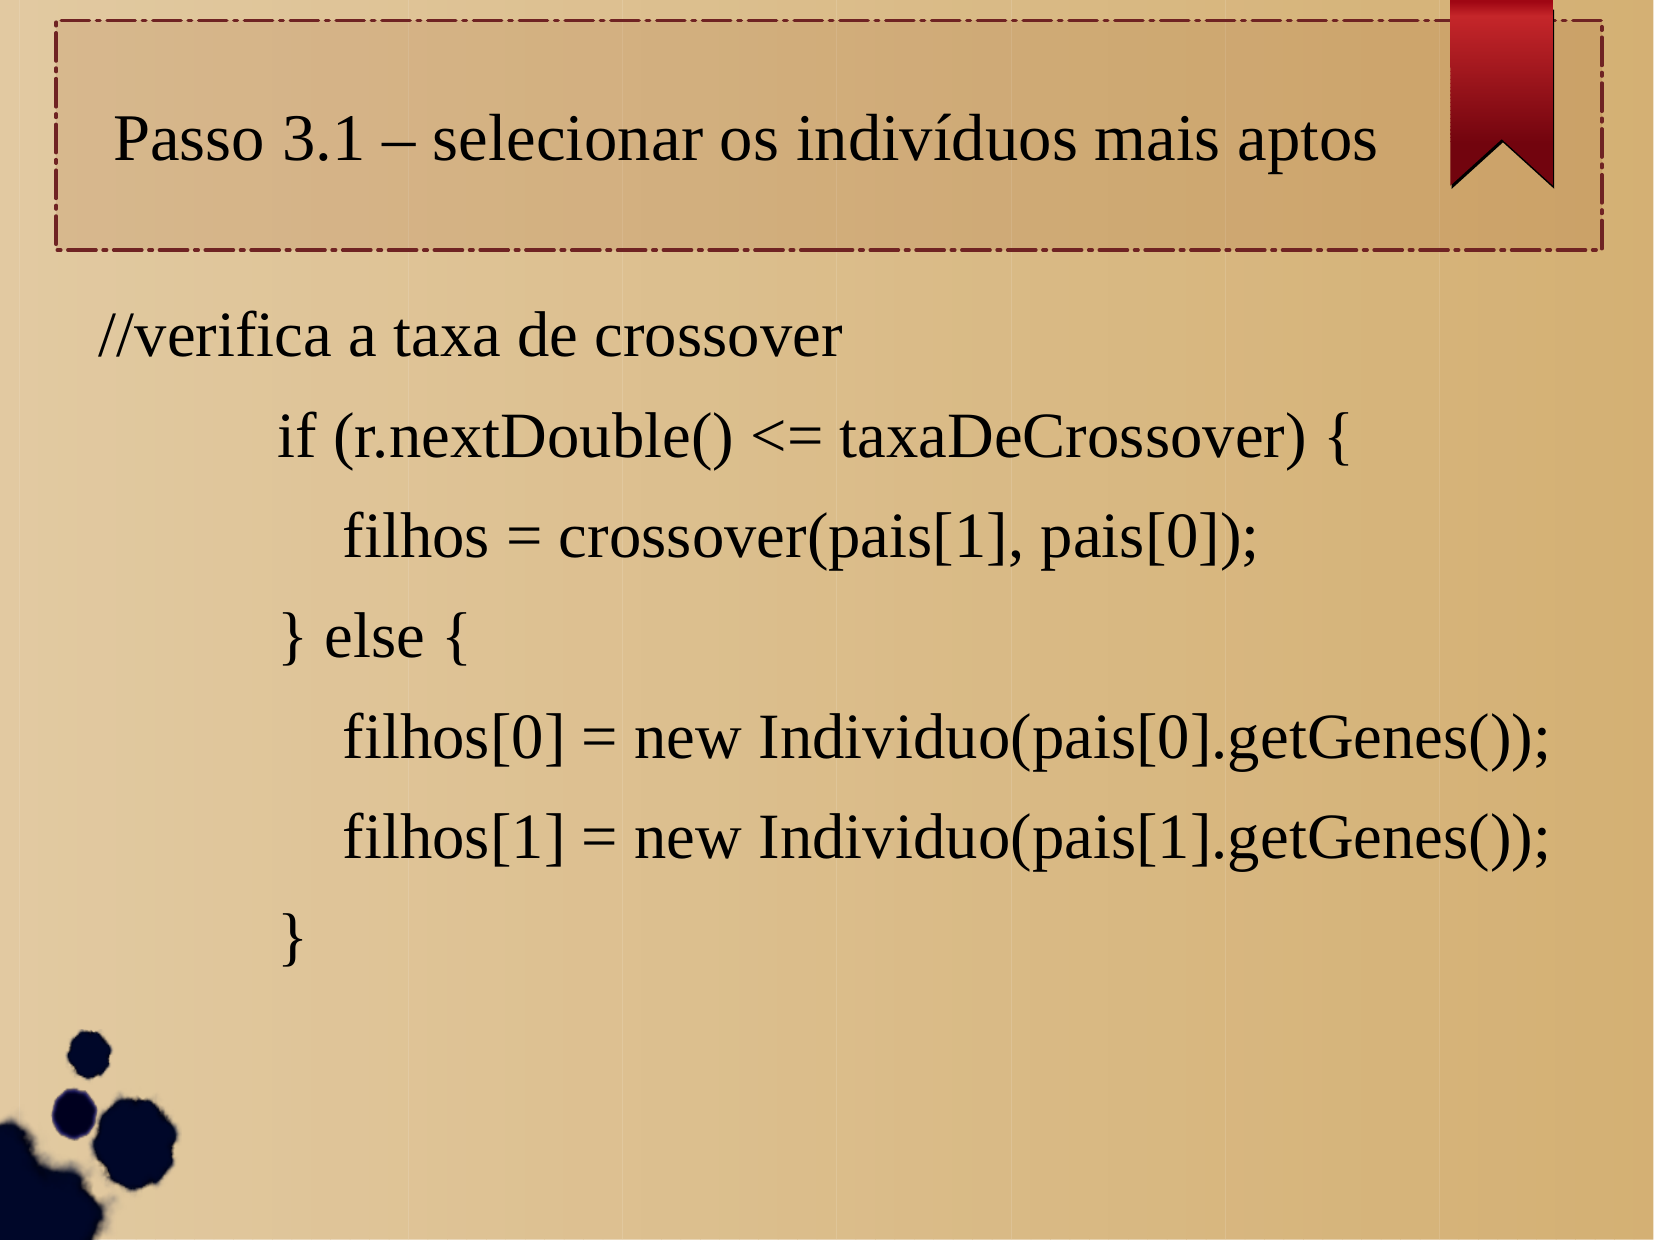

# Passo 3.1 – selecionar os indivíduos mais aptos
 //verifica a taxa de crossover
 if (r.nextDouble() <= taxaDeCrossover) {
 filhos = crossover(pais[1], pais[0]);
 } else {
 filhos[0] = new Individuo(pais[0].getGenes());
 filhos[1] = new Individuo(pais[1].getGenes());
 }